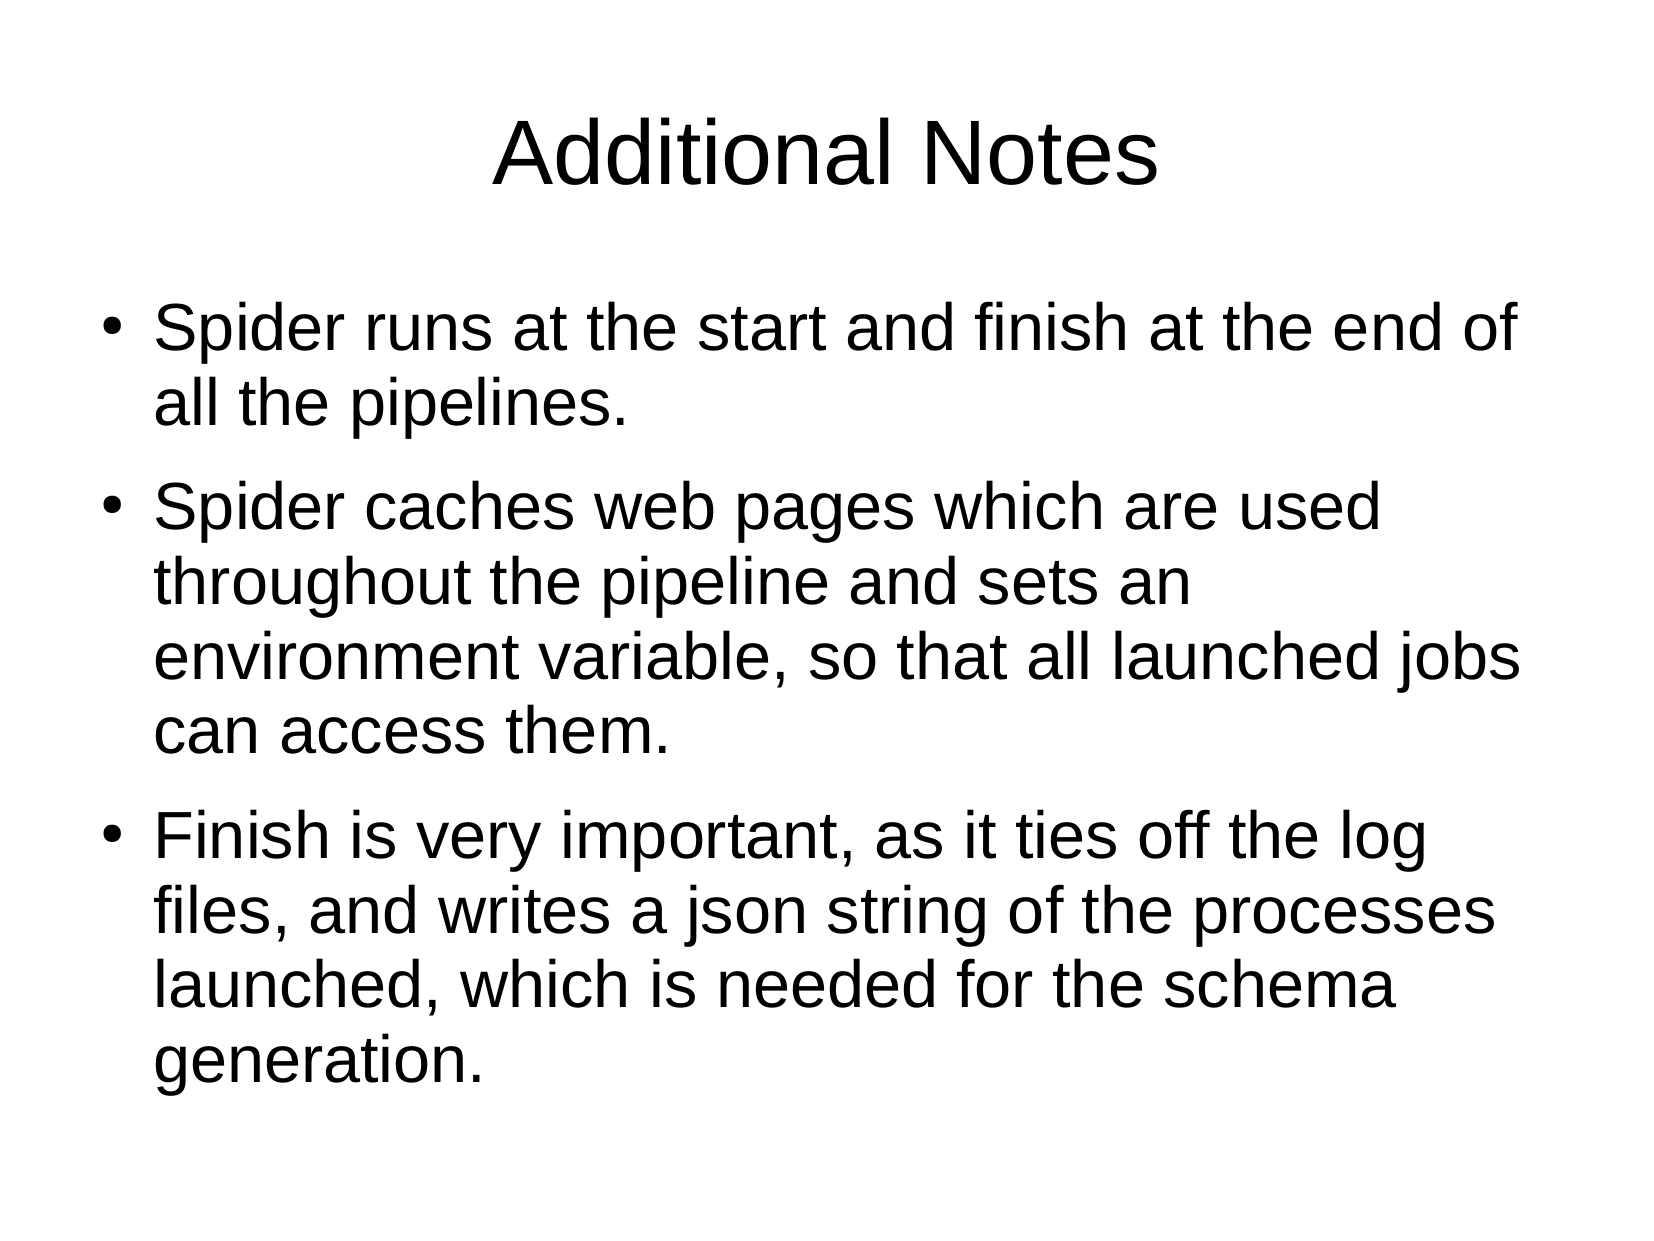

# Additional Notes
Spider runs at the start and finish at the end of all the pipelines.
Spider caches web pages which are used throughout the pipeline and sets an environment variable, so that all launched jobs can access them.
Finish is very important, as it ties off the log files, and writes a json string of the processes launched, which is needed for the schema generation.